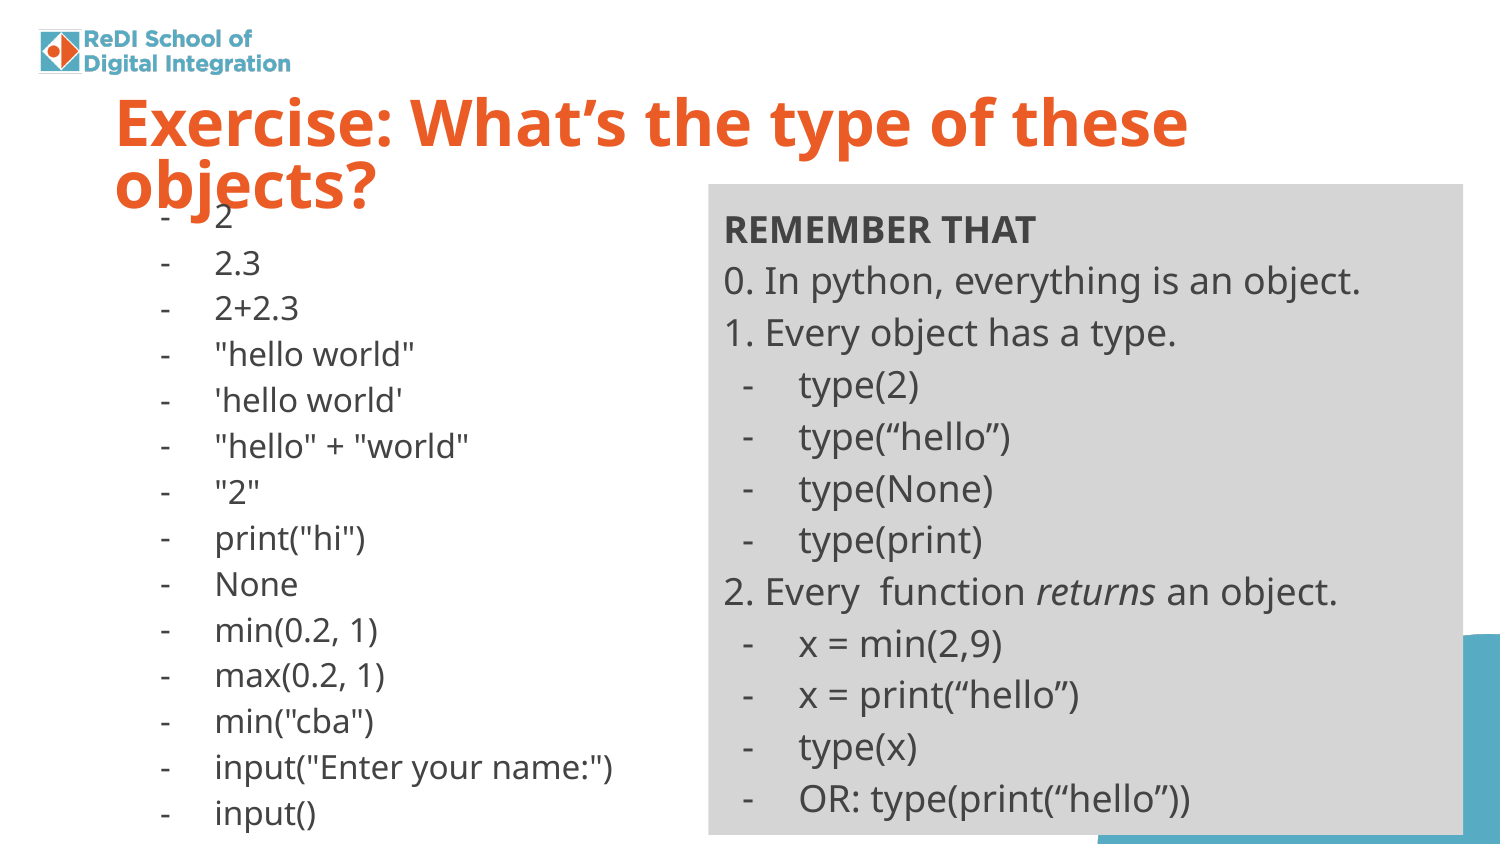

Exercise: What’s the type of these objects?
2
2.3
2+2.3
"hello world"
'hello world'
"hello" + "world"
"2"
print("hi")
None
min(0.2, 1)
max(0.2, 1)
min("cba")
input("Enter your name:")
input()
REMEMBER THAT
0. In python, everything is an object.
1. Every object has a type.
type(2)
type(“hello”)
type(None)
type(print)
2. Every function returns an object.
x = min(2,9)
x = print(“hello”)
type(x)
OR: type(print(“hello”))